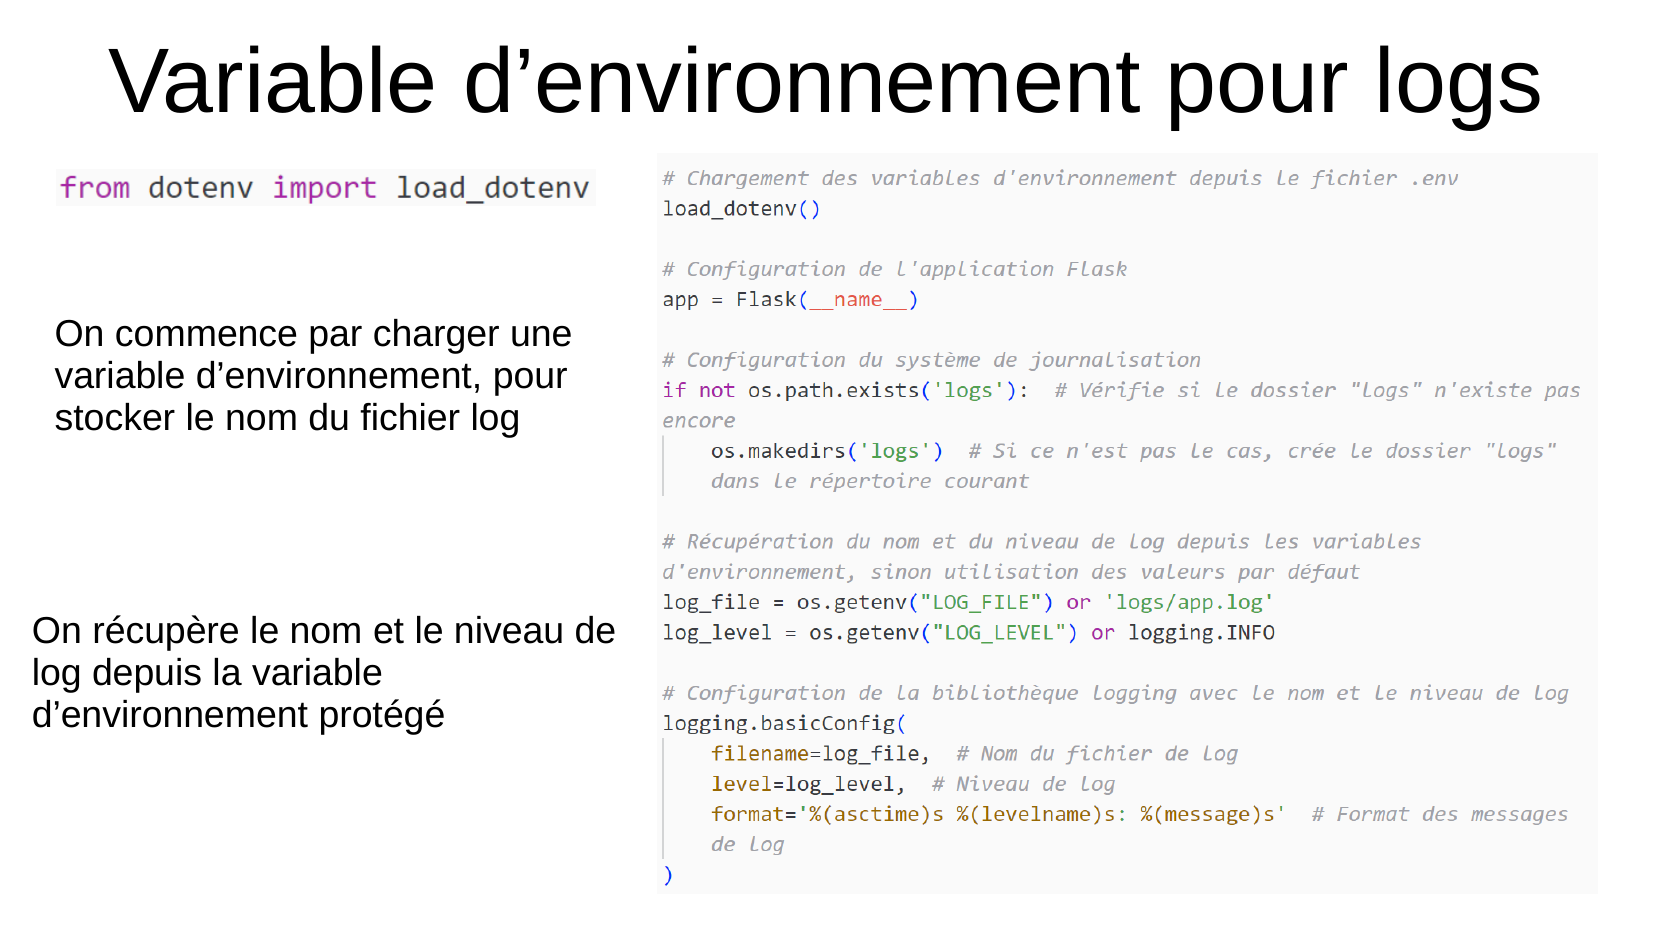

Variable d’environnement pour logs
On commence par charger une variable d’environnement, pour stocker le nom du fichier log
On récupère le nom et le niveau de log depuis la variable d’environnement protégé